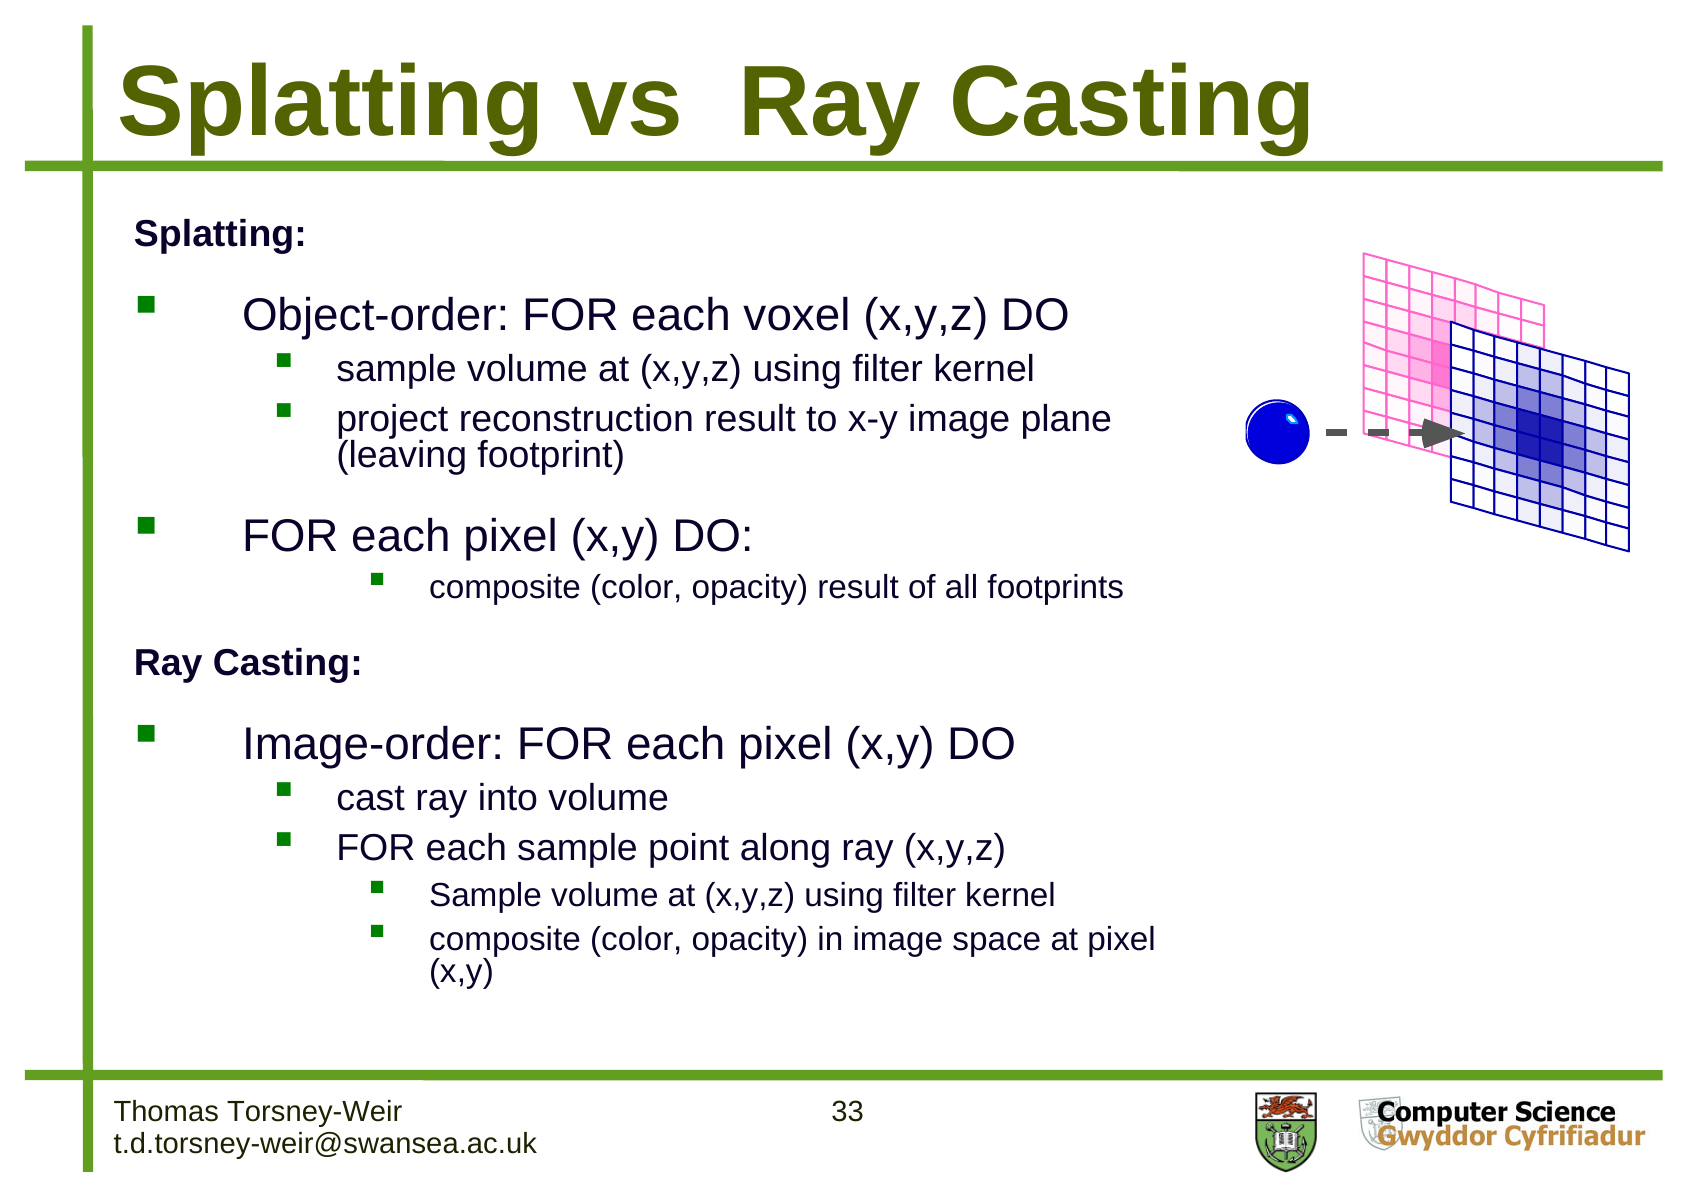

# Splatting vs Ray Casting
Splatting:
Object-order: FOR each voxel (x,y,z) DO
sample volume at (x,y,z) using filter kernel
project reconstruction result to x-y image plane (leaving footprint)
FOR each pixel (x,y) DO:
composite (color, opacity) result of all footprints
Ray Casting:
Image-order: FOR each pixel (x,y) DO
cast ray into volume
FOR each sample point along ray (x,y,z)
Sample volume at (x,y,z) using filter kernel
composite (color, opacity) in image space at pixel (x,y)